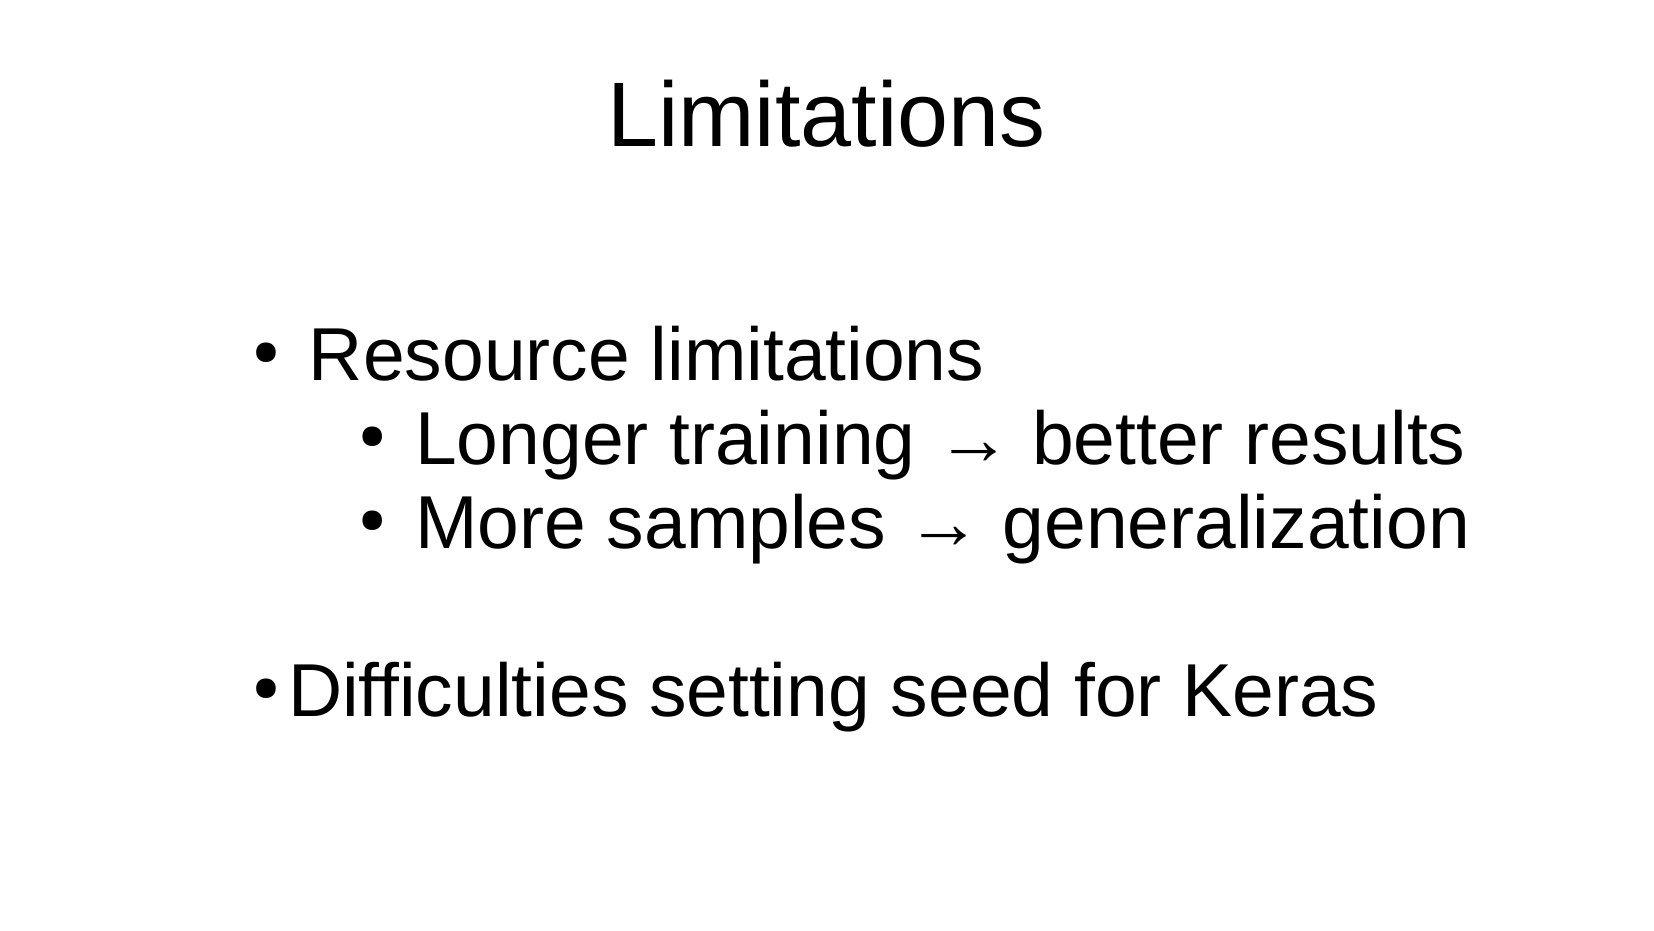

# Limitations
 Resource limitations
 Longer training → better results
 More samples → generalization
Difficulties setting seed for Keras